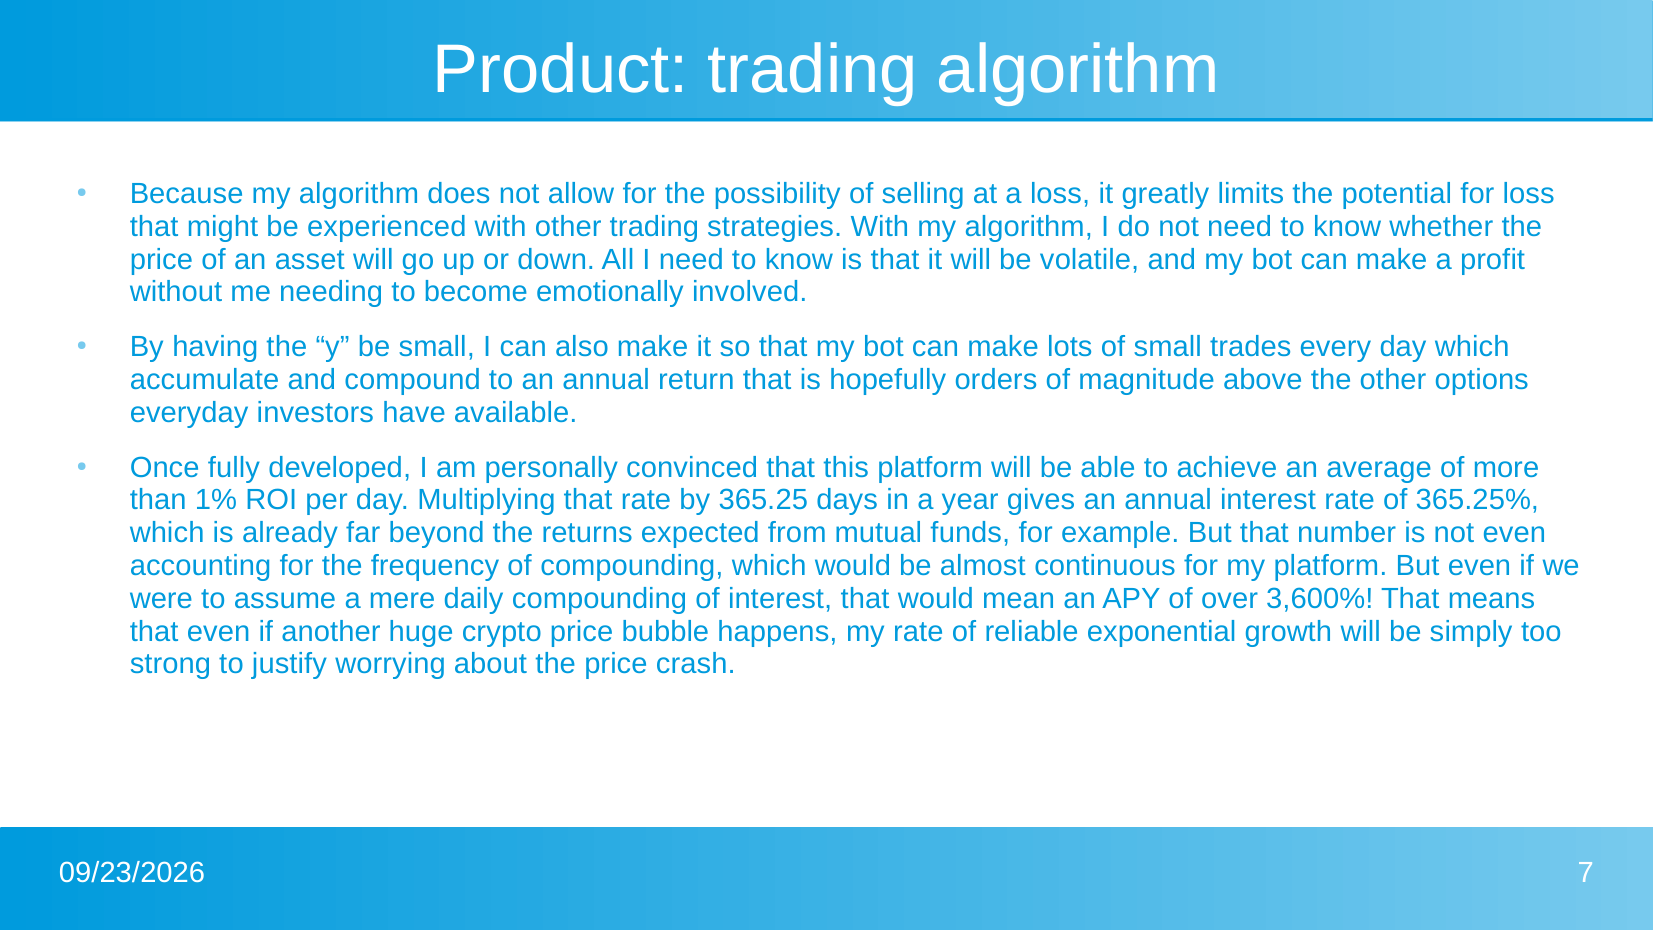

# Product: trading algorithm
Because my algorithm does not allow for the possibility of selling at a loss, it greatly limits the potential for loss that might be experienced with other trading strategies. With my algorithm, I do not need to know whether the price of an asset will go up or down. All I need to know is that it will be volatile, and my bot can make a profit without me needing to become emotionally involved.
By having the “y” be small, I can also make it so that my bot can make lots of small trades every day which accumulate and compound to an annual return that is hopefully orders of magnitude above the other options everyday investors have available.
Once fully developed, I am personally convinced that this platform will be able to achieve an average of more than 1% ROI per day. Multiplying that rate by 365.25 days in a year gives an annual interest rate of 365.25%, which is already far beyond the returns expected from mutual funds, for example. But that number is not even accounting for the frequency of compounding, which would be almost continuous for my platform. But even if we were to assume a mere daily compounding of interest, that would mean an APY of over 3,600%! That means that even if another huge crypto price bubble happens, my rate of reliable exponential growth will be simply too strong to justify worrying about the price crash.
7